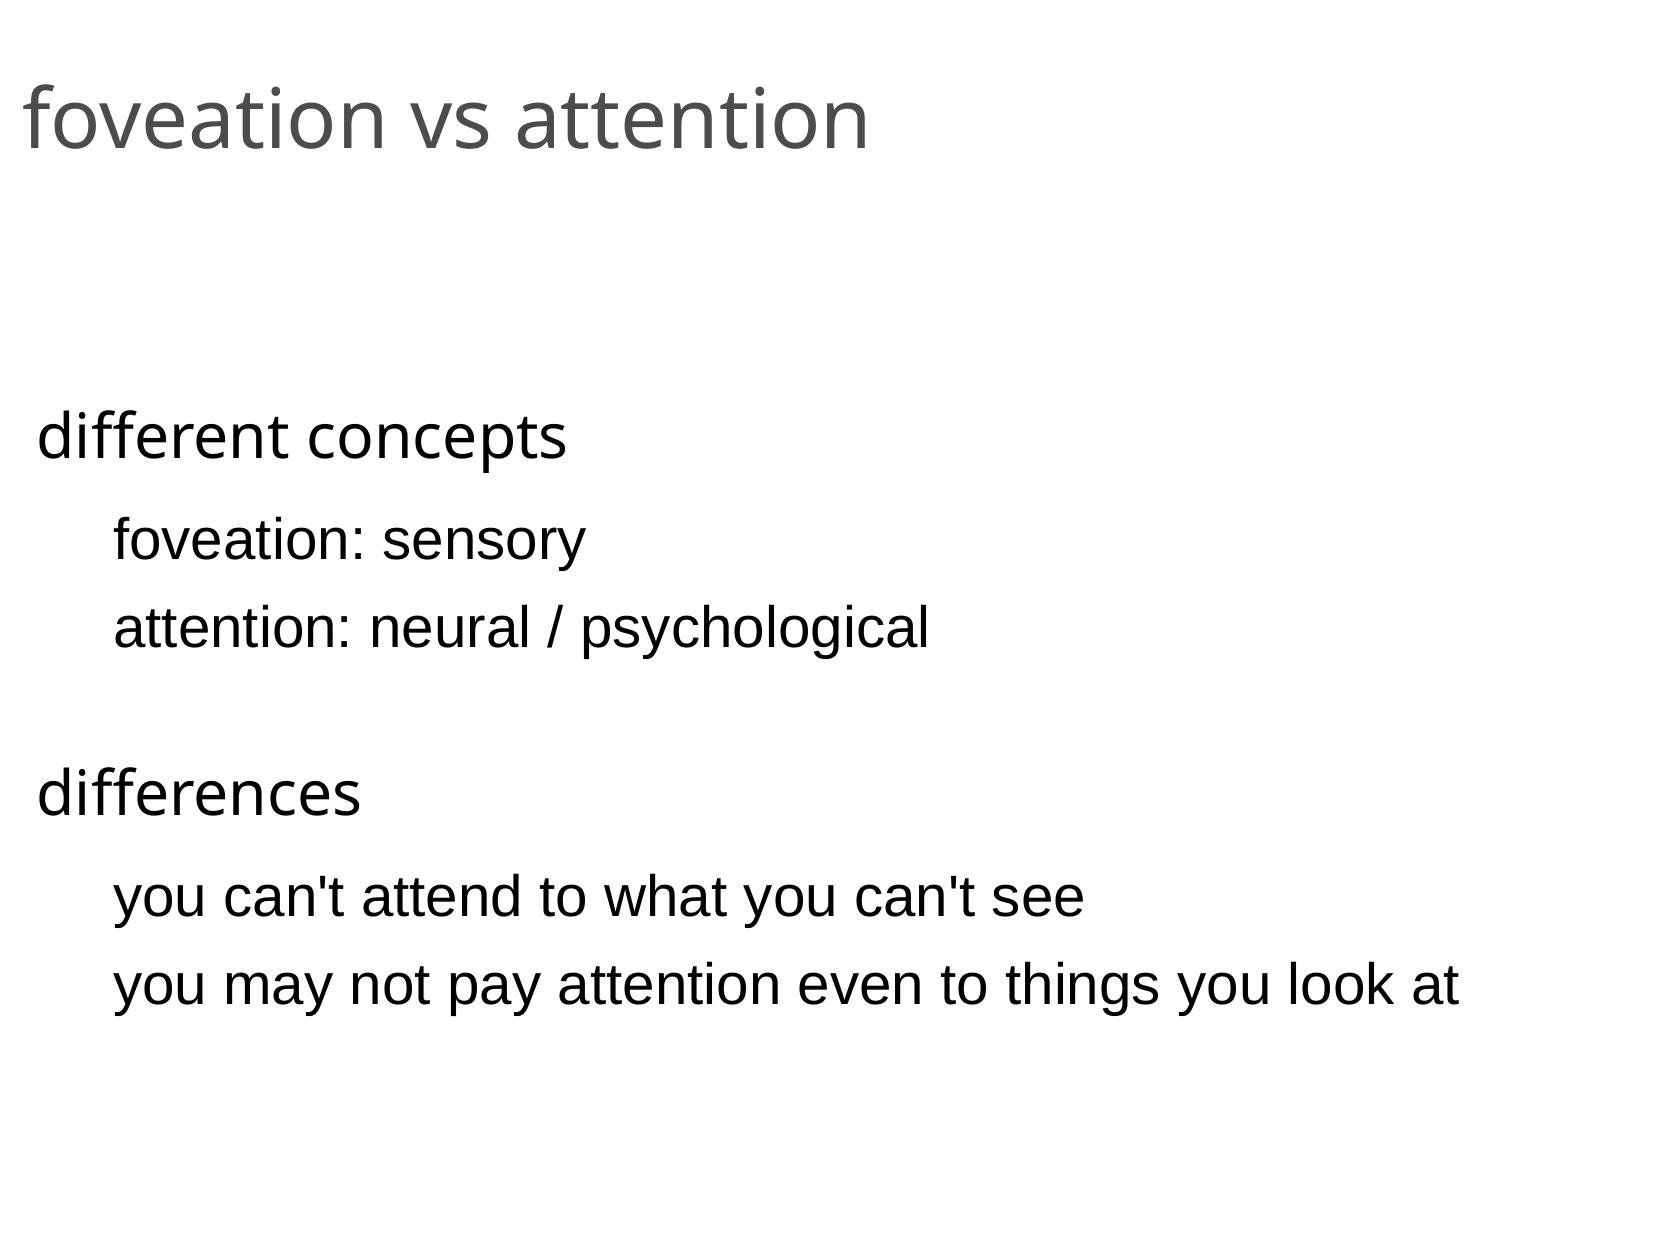

# foveation vs attention
different concepts
foveation: sensory
attention: neural / psychological
differences
you can't attend to what you can't see
you may not pay attention even to things you look at